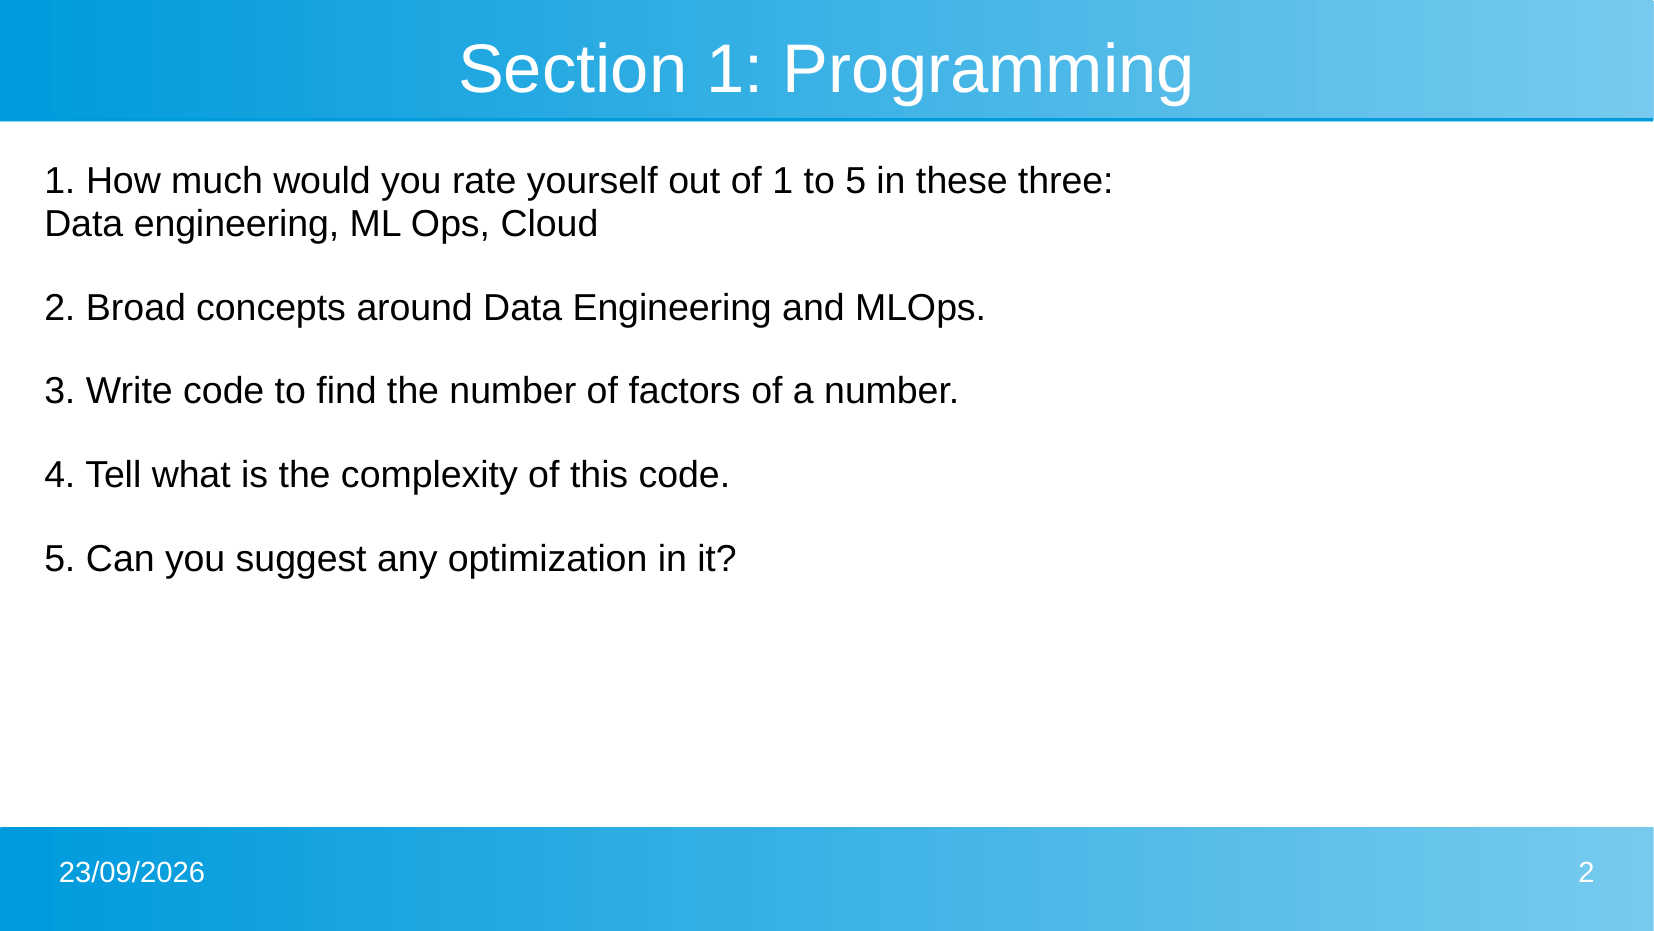

# Section 1: Programming
1. How much would you rate yourself out of 1 to 5 in these three:
Data engineering, ML Ops, Cloud
2. Broad concepts around Data Engineering and MLOps.
3. Write code to find the number of factors of a number.
4. Tell what is the complexity of this code.
5. Can you suggest any optimization in it?
2